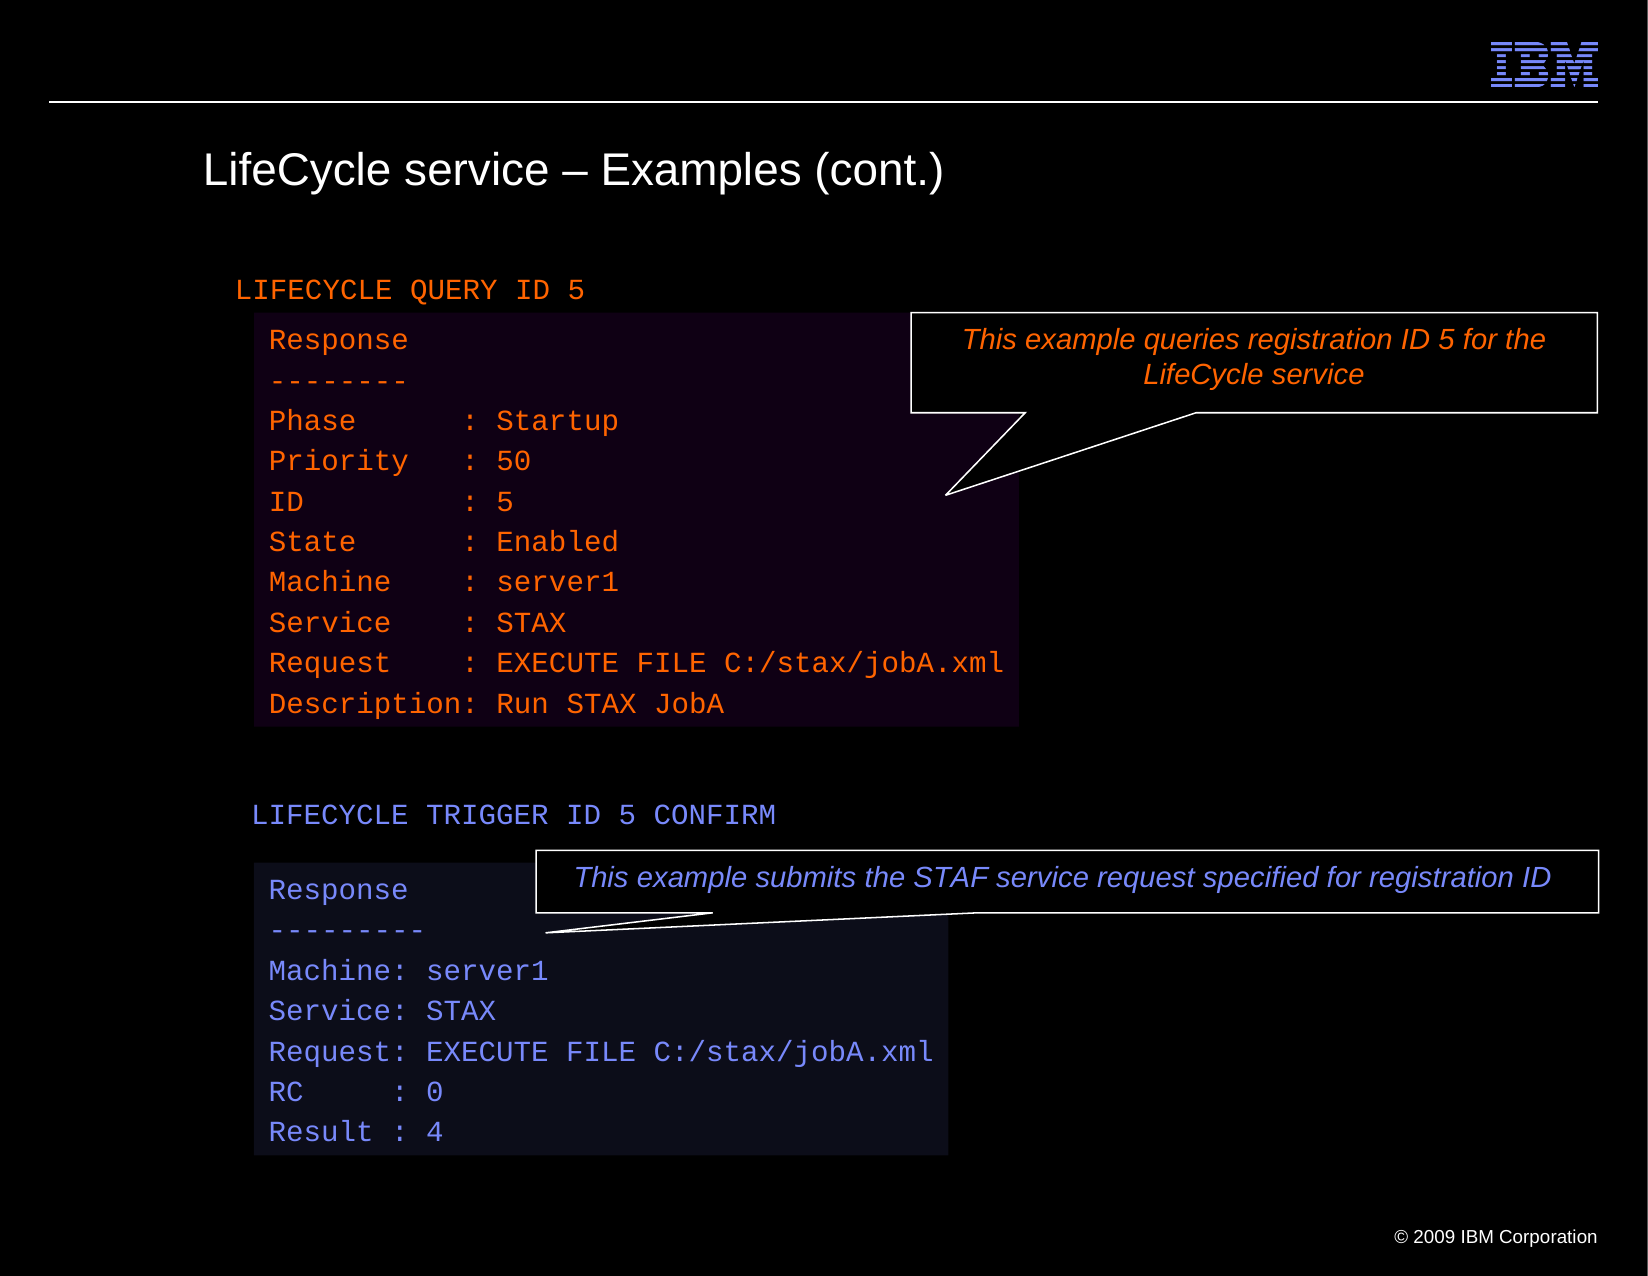

# LifeCycle service – Examples (cont.)
LIFECYCLE QUERY ID 5
Response
--------
Phase : Startup
Priority : 50
ID : 5
State : Enabled
Machine : server1
Service : STAX
Request : EXECUTE FILE C:/stax/jobA.xml
Description: Run STAX JobA
This example queries registration ID 5 for the LifeCycle service
LIFECYCLE TRIGGER ID 5 CONFIRM
This example submits the STAF service request specified for registration ID
Response
---------
Machine: server1
Service: STAX
Request: EXECUTE FILE C:/stax/jobA.xml
RC : 0
Result : 4